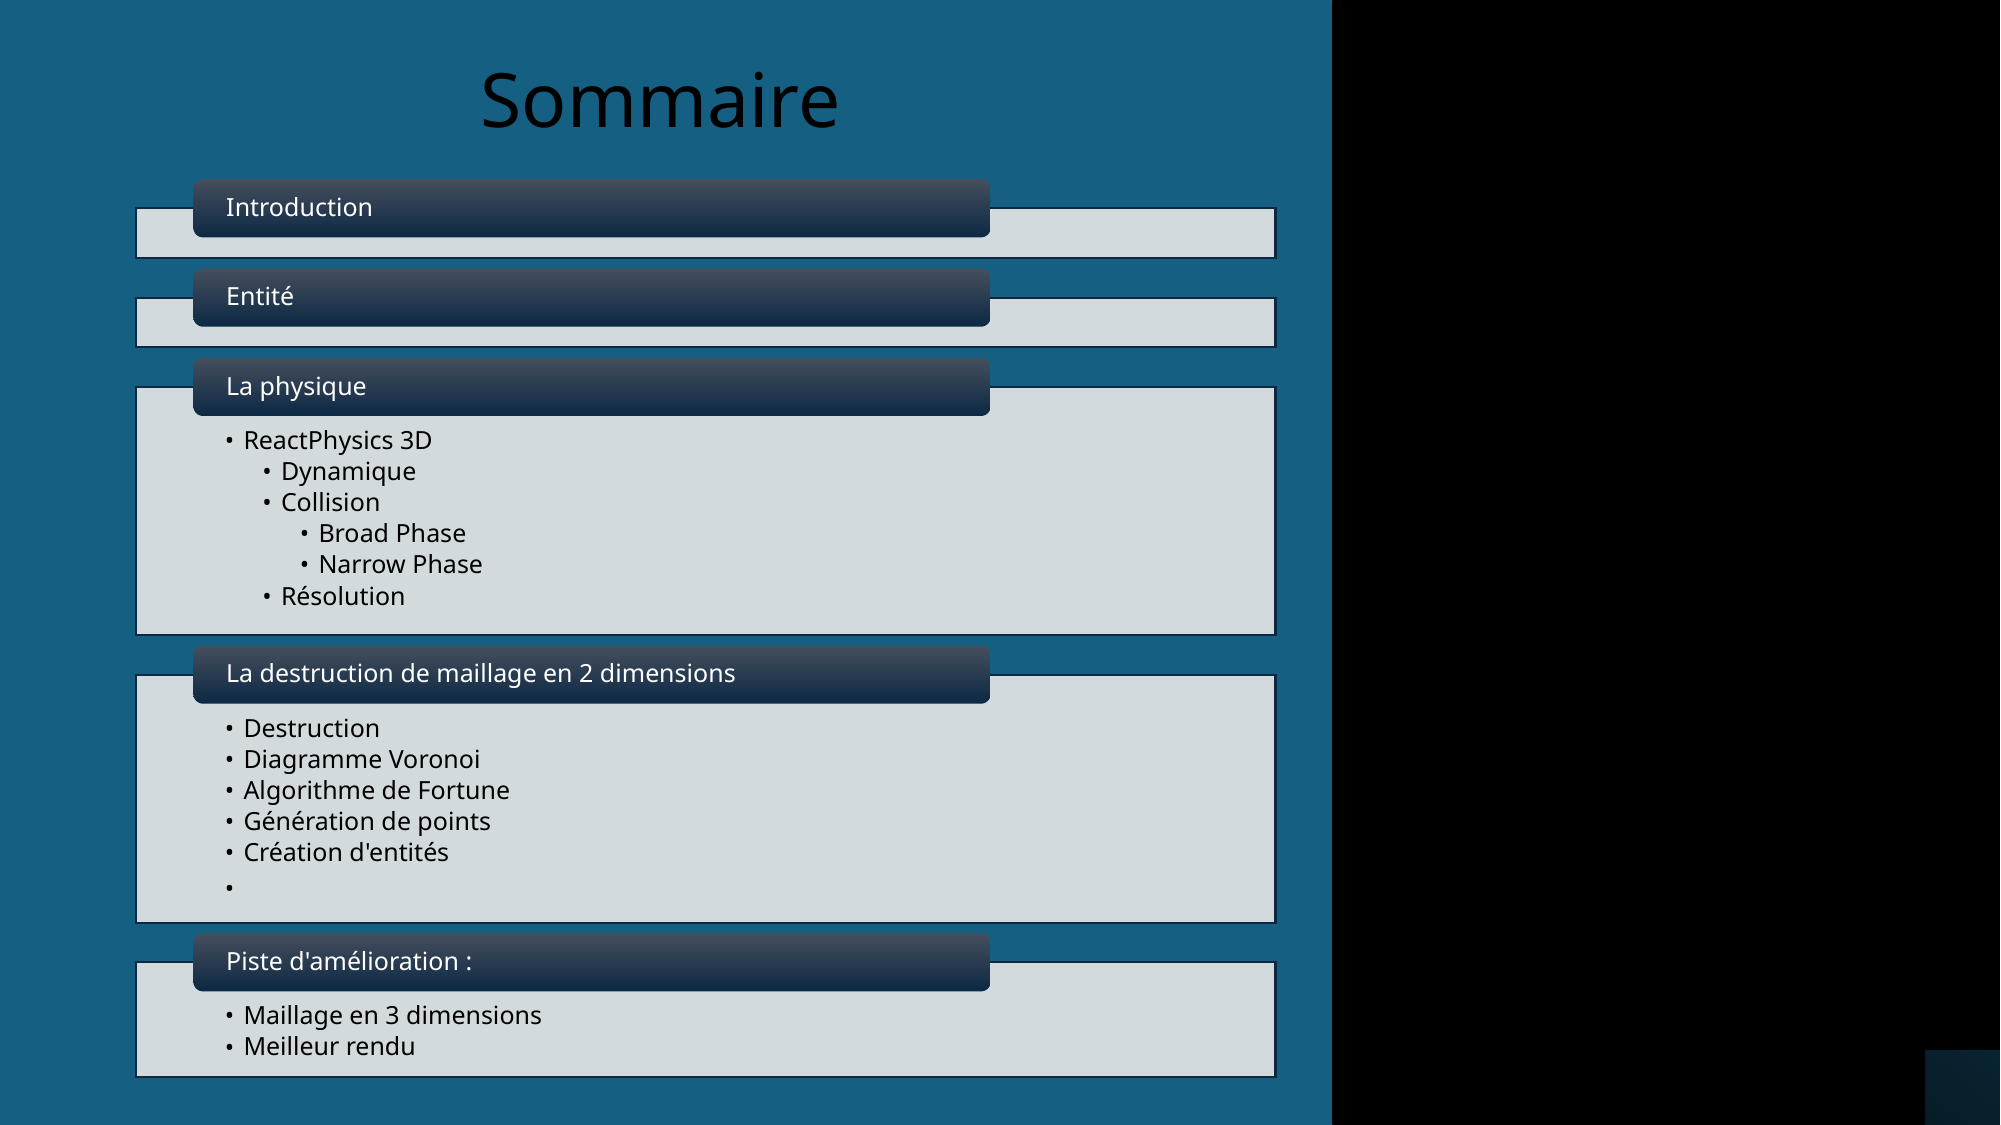

# Sommaire
Introduction
Entité
La physique
ReactPhysics 3D
Dynamique
Collision
Broad Phase
Narrow Phase
Résolution
La destruction de maillage en 2 dimensions
Destruction
Diagramme Voronoi
Algorithme de Fortune
Génération de points
Création d'entités
Piste d'amélioration :
Maillage en 3 dimensions
Meilleur rendu